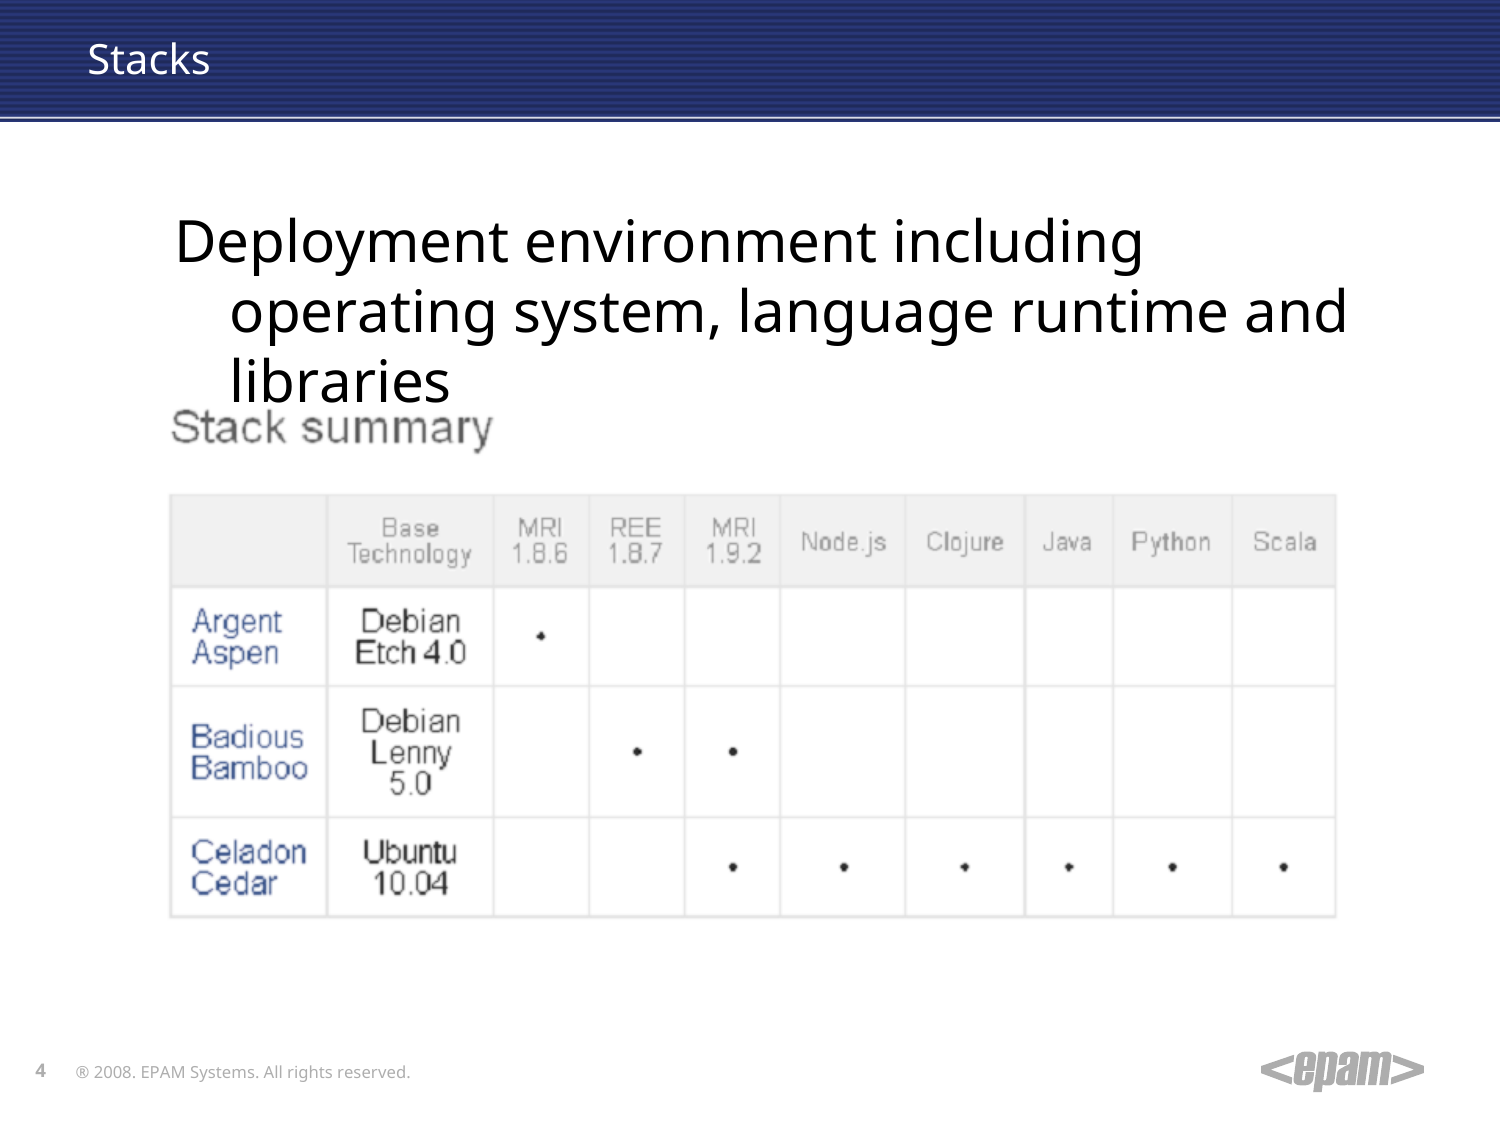

Stacks
Deployment environment including operating system, language runtime and libraries